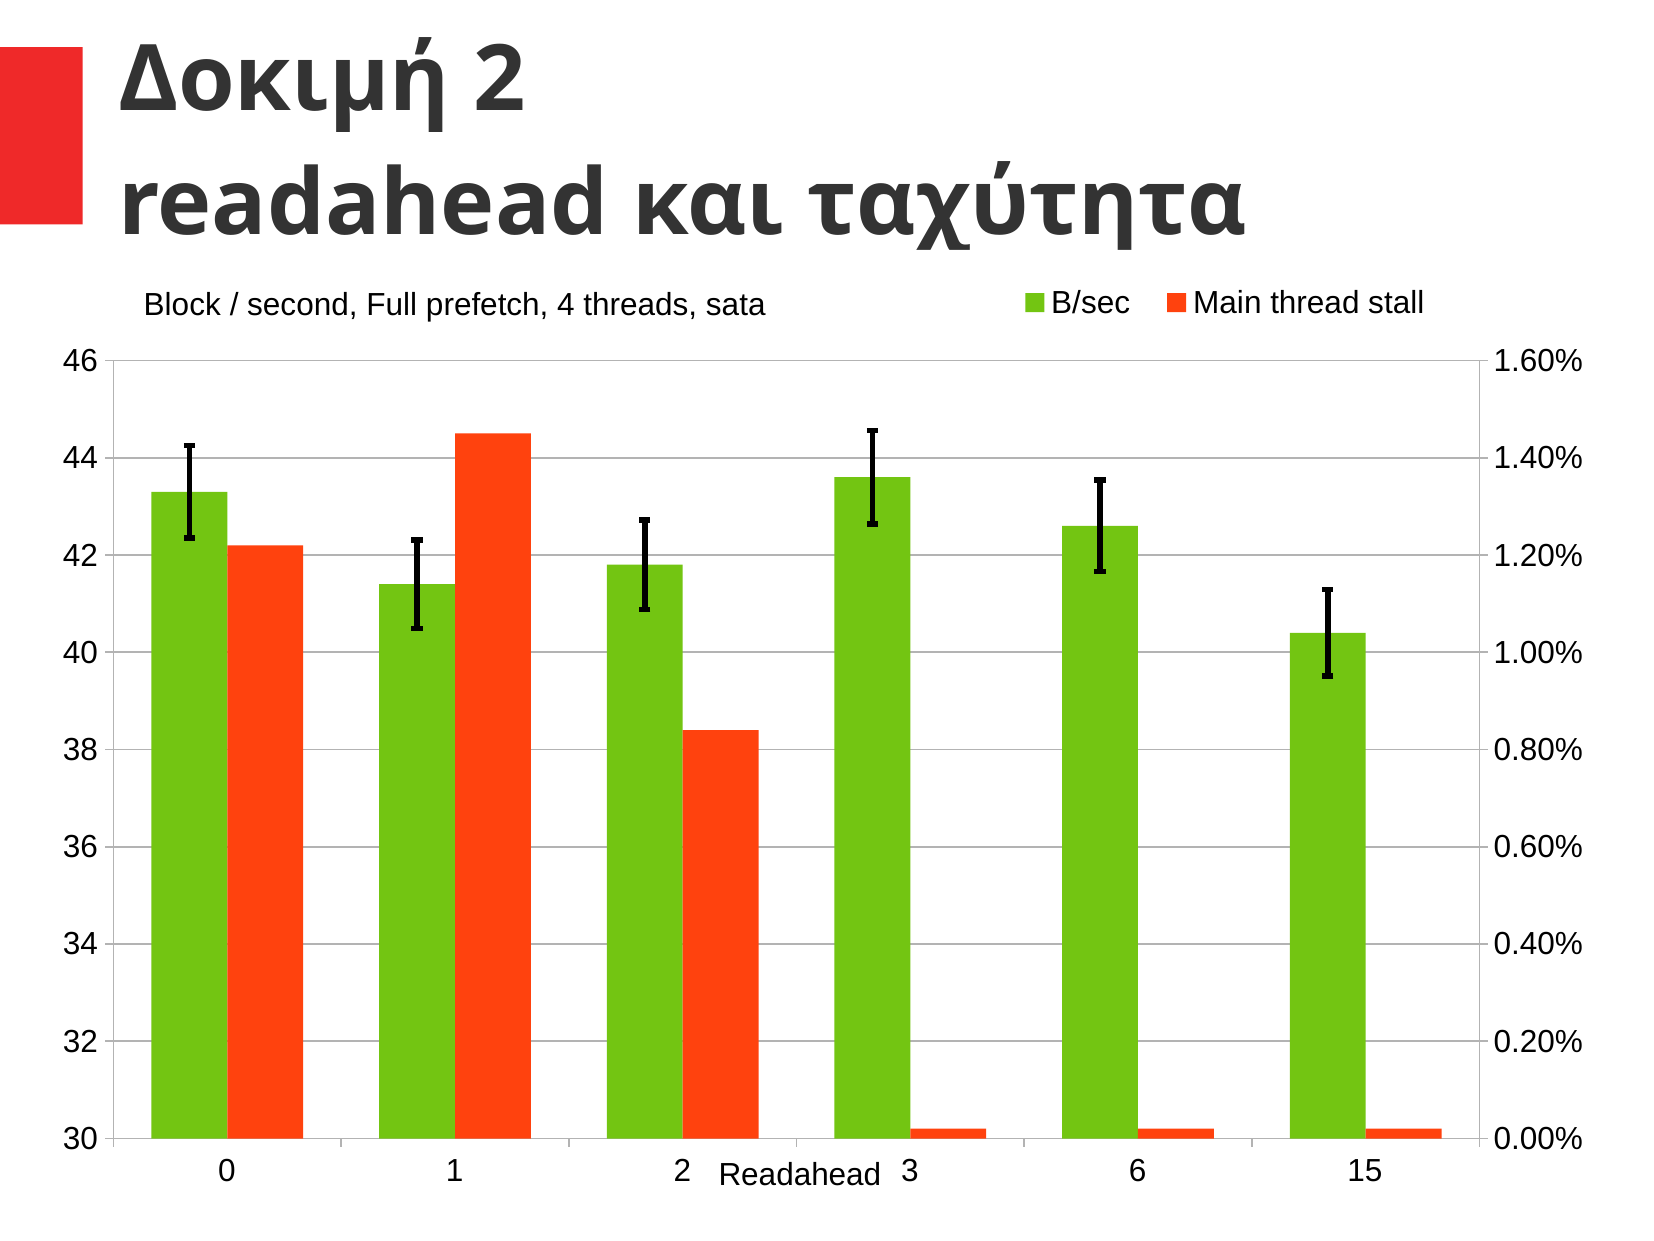

# Δοκιμή 2 readahead και ταχύτητα
43